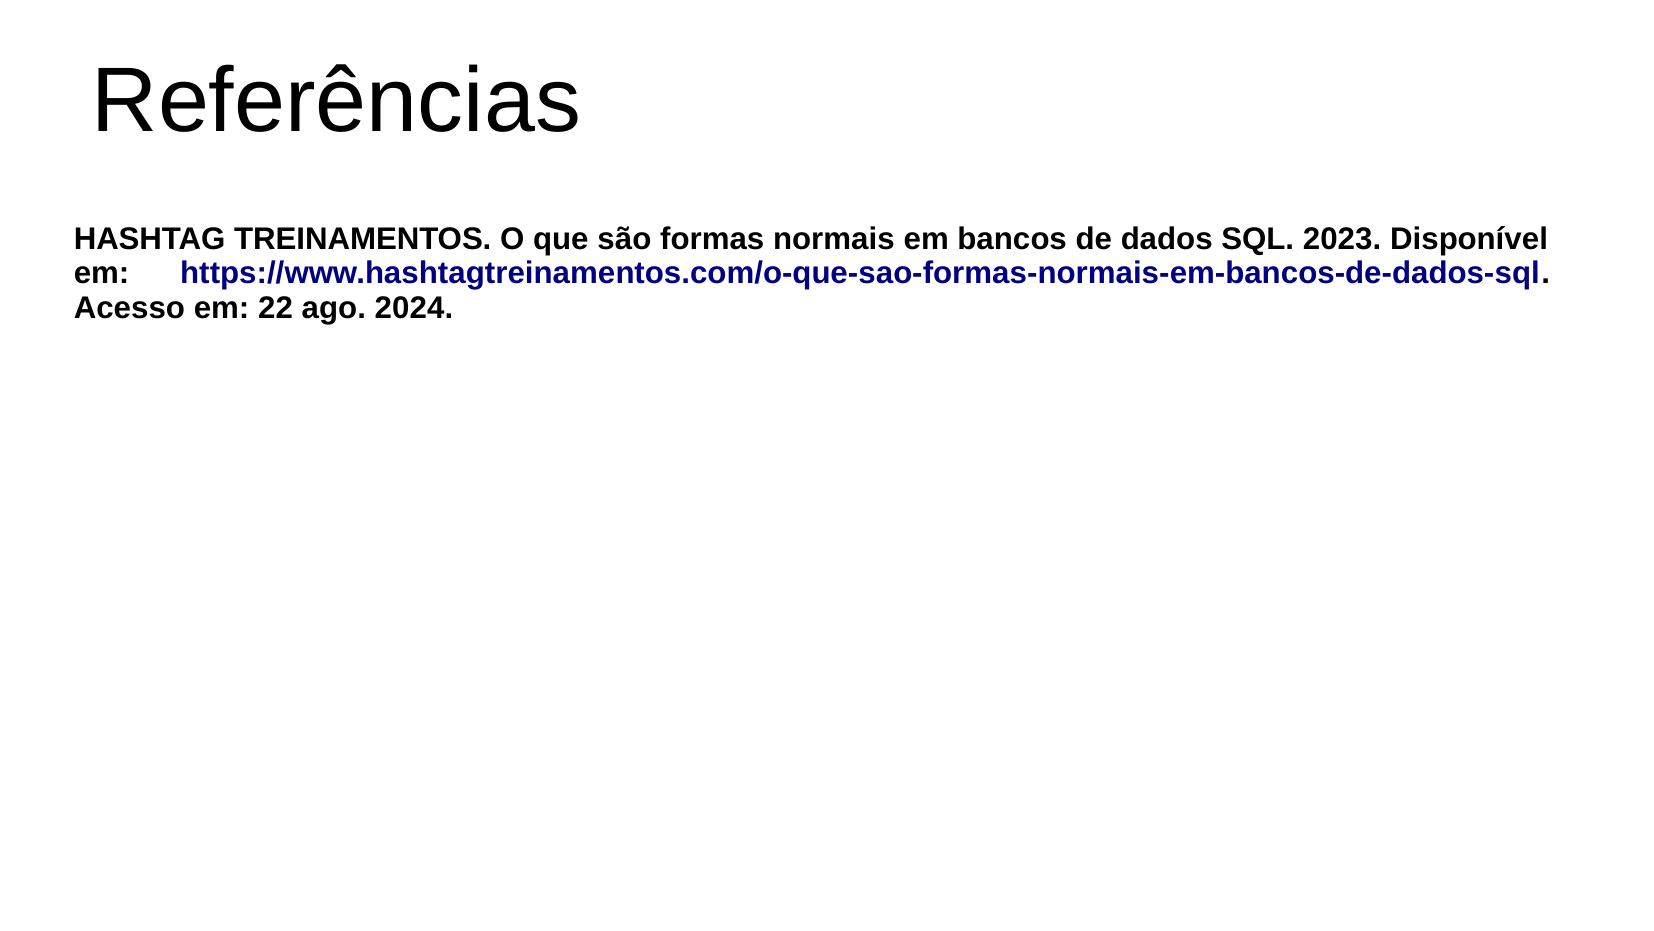

# Referências
HASHTAG TREINAMENTOS. O que são formas normais em bancos de dados SQL. 2023. Disponível em: https://www.hashtagtreinamentos.com/o-que-sao-formas-normais-em-bancos-de-dados-sql. Acesso em: 22 ago. 2024.